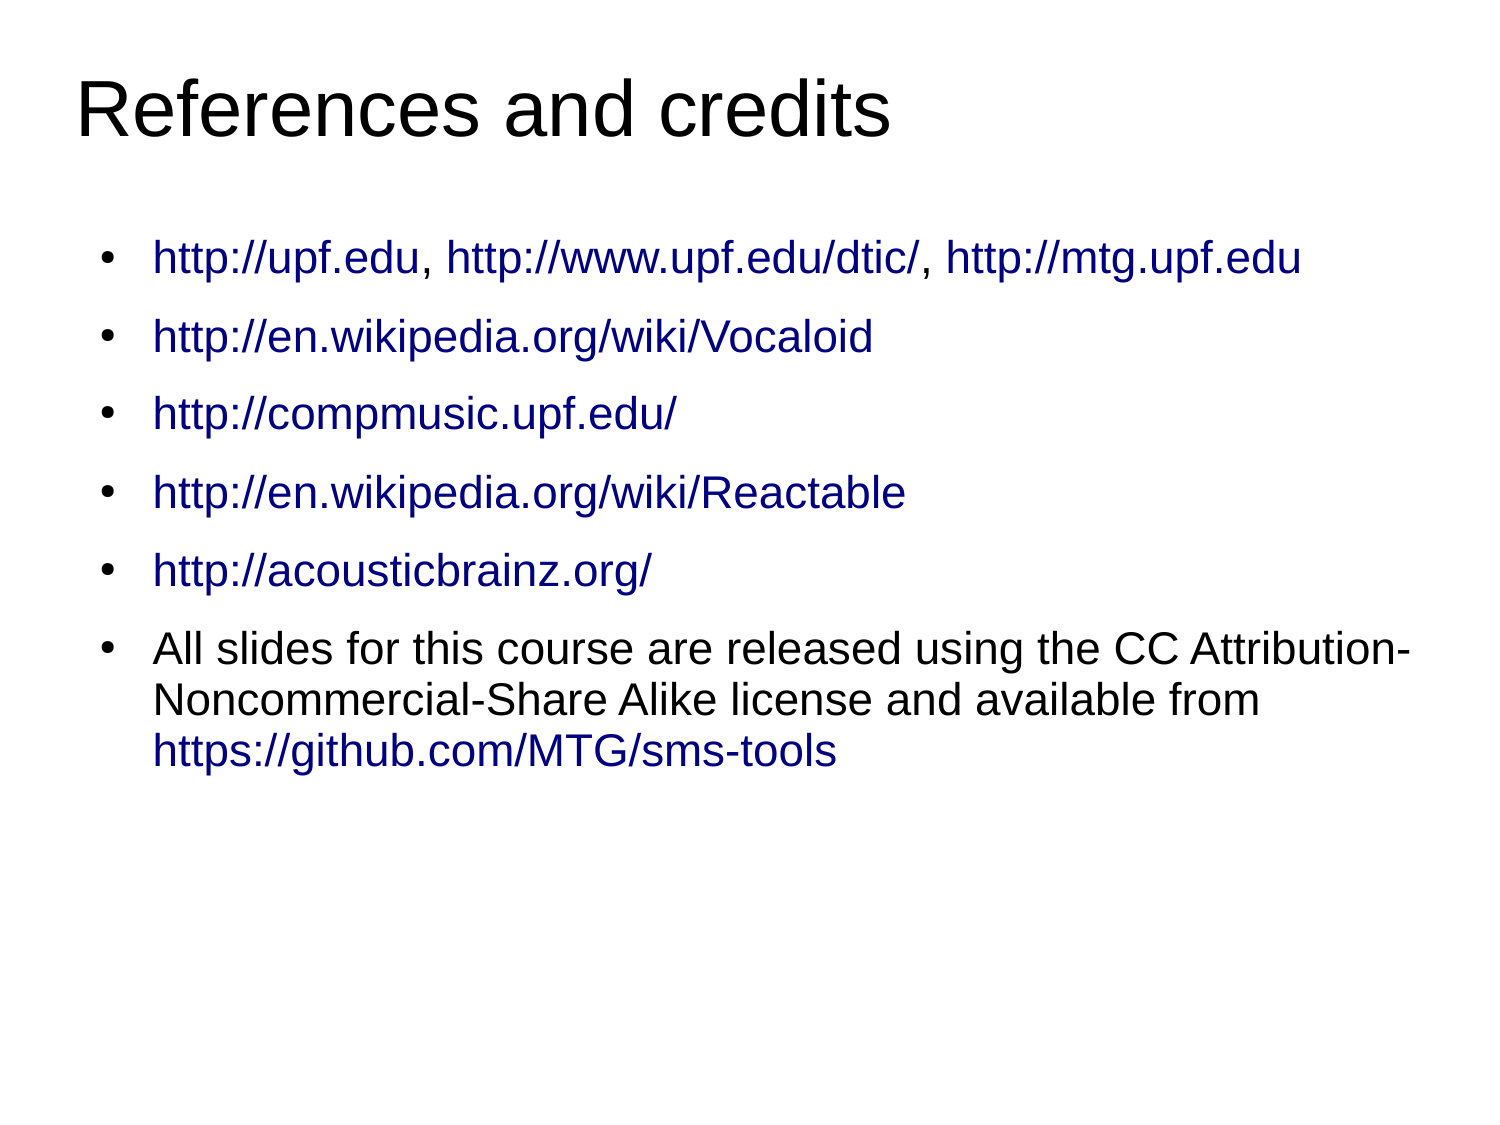

# References and credits
http://upf.edu, http://www.upf.edu/dtic/, http://mtg.upf.edu
http://en.wikipedia.org/wiki/Vocaloid
http://compmusic.upf.edu/
http://en.wikipedia.org/wiki/Reactable
http://acousticbrainz.org/
All slides for this course are released using the CC Attribution-Noncommercial-Share Alike license and available from https://github.com/MTG/sms-tools